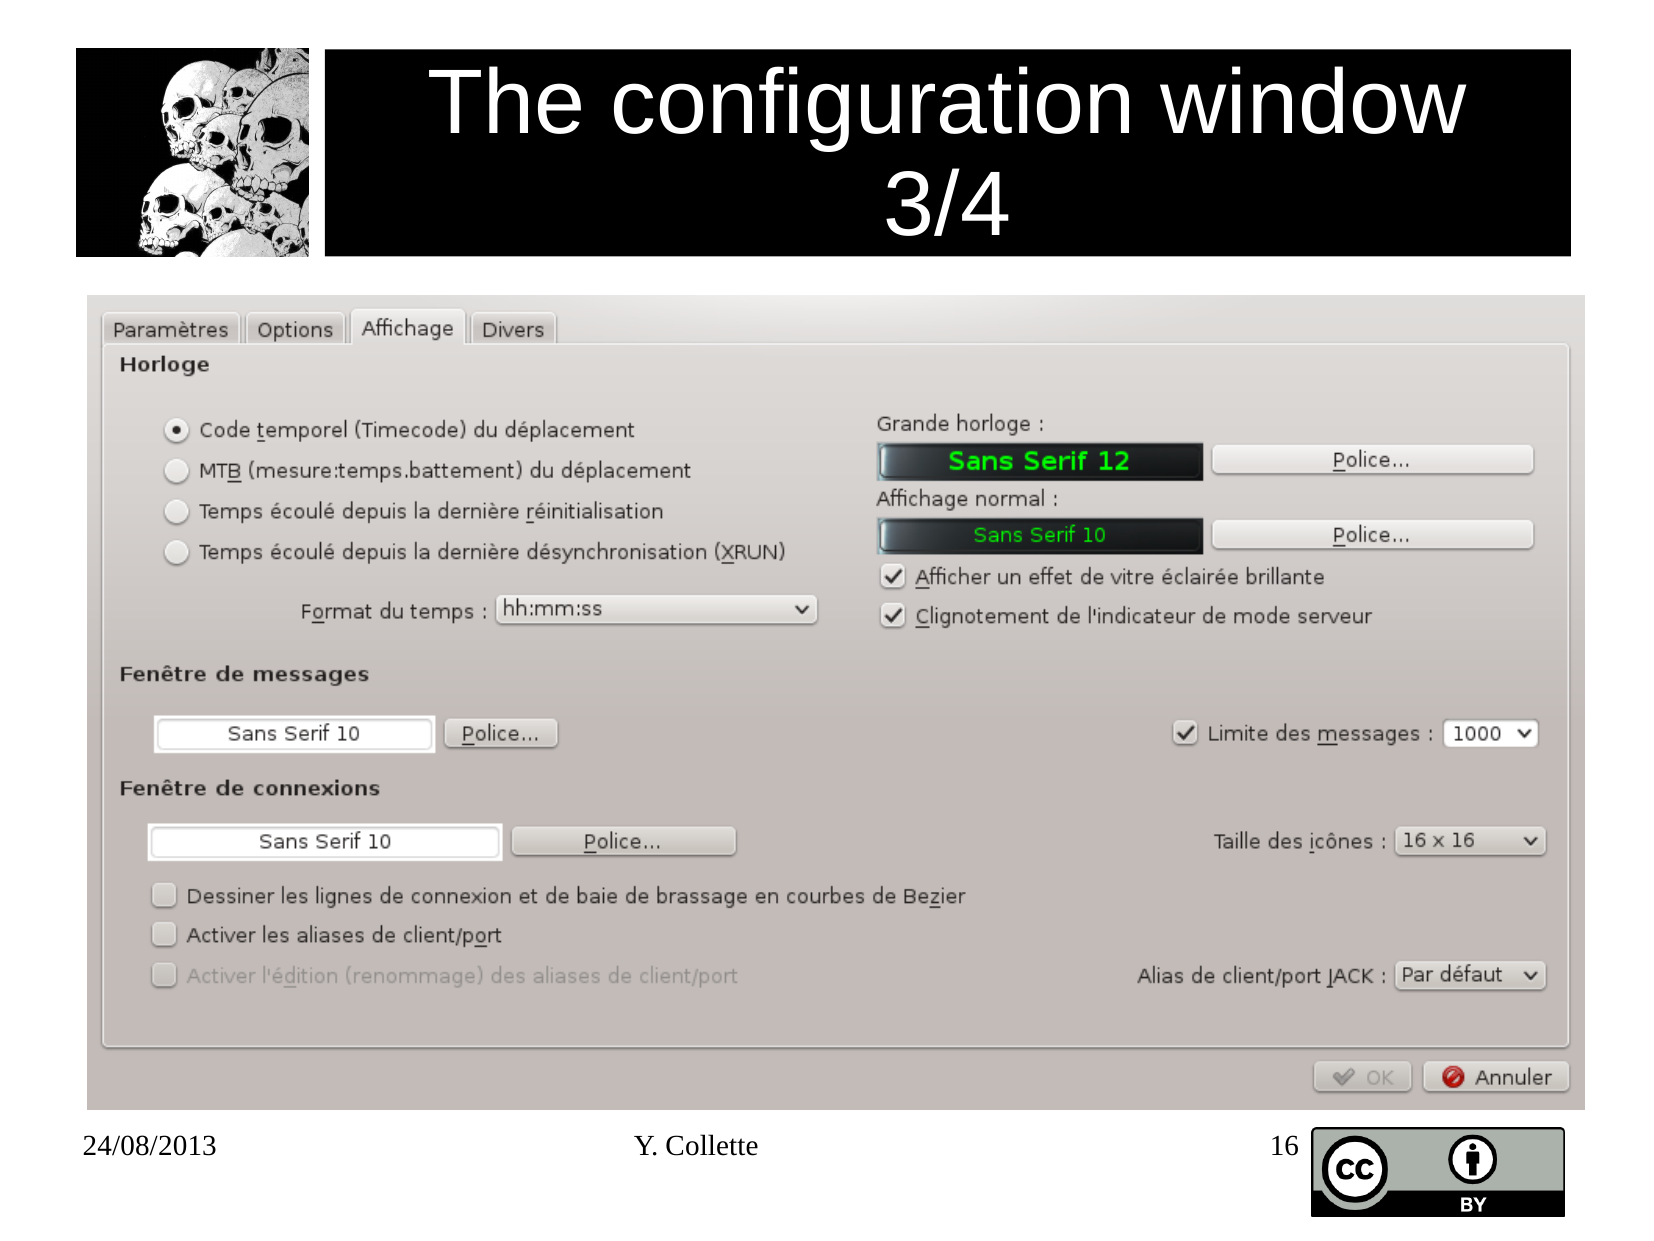

# The configuration window
3/4
Y. Collette
16